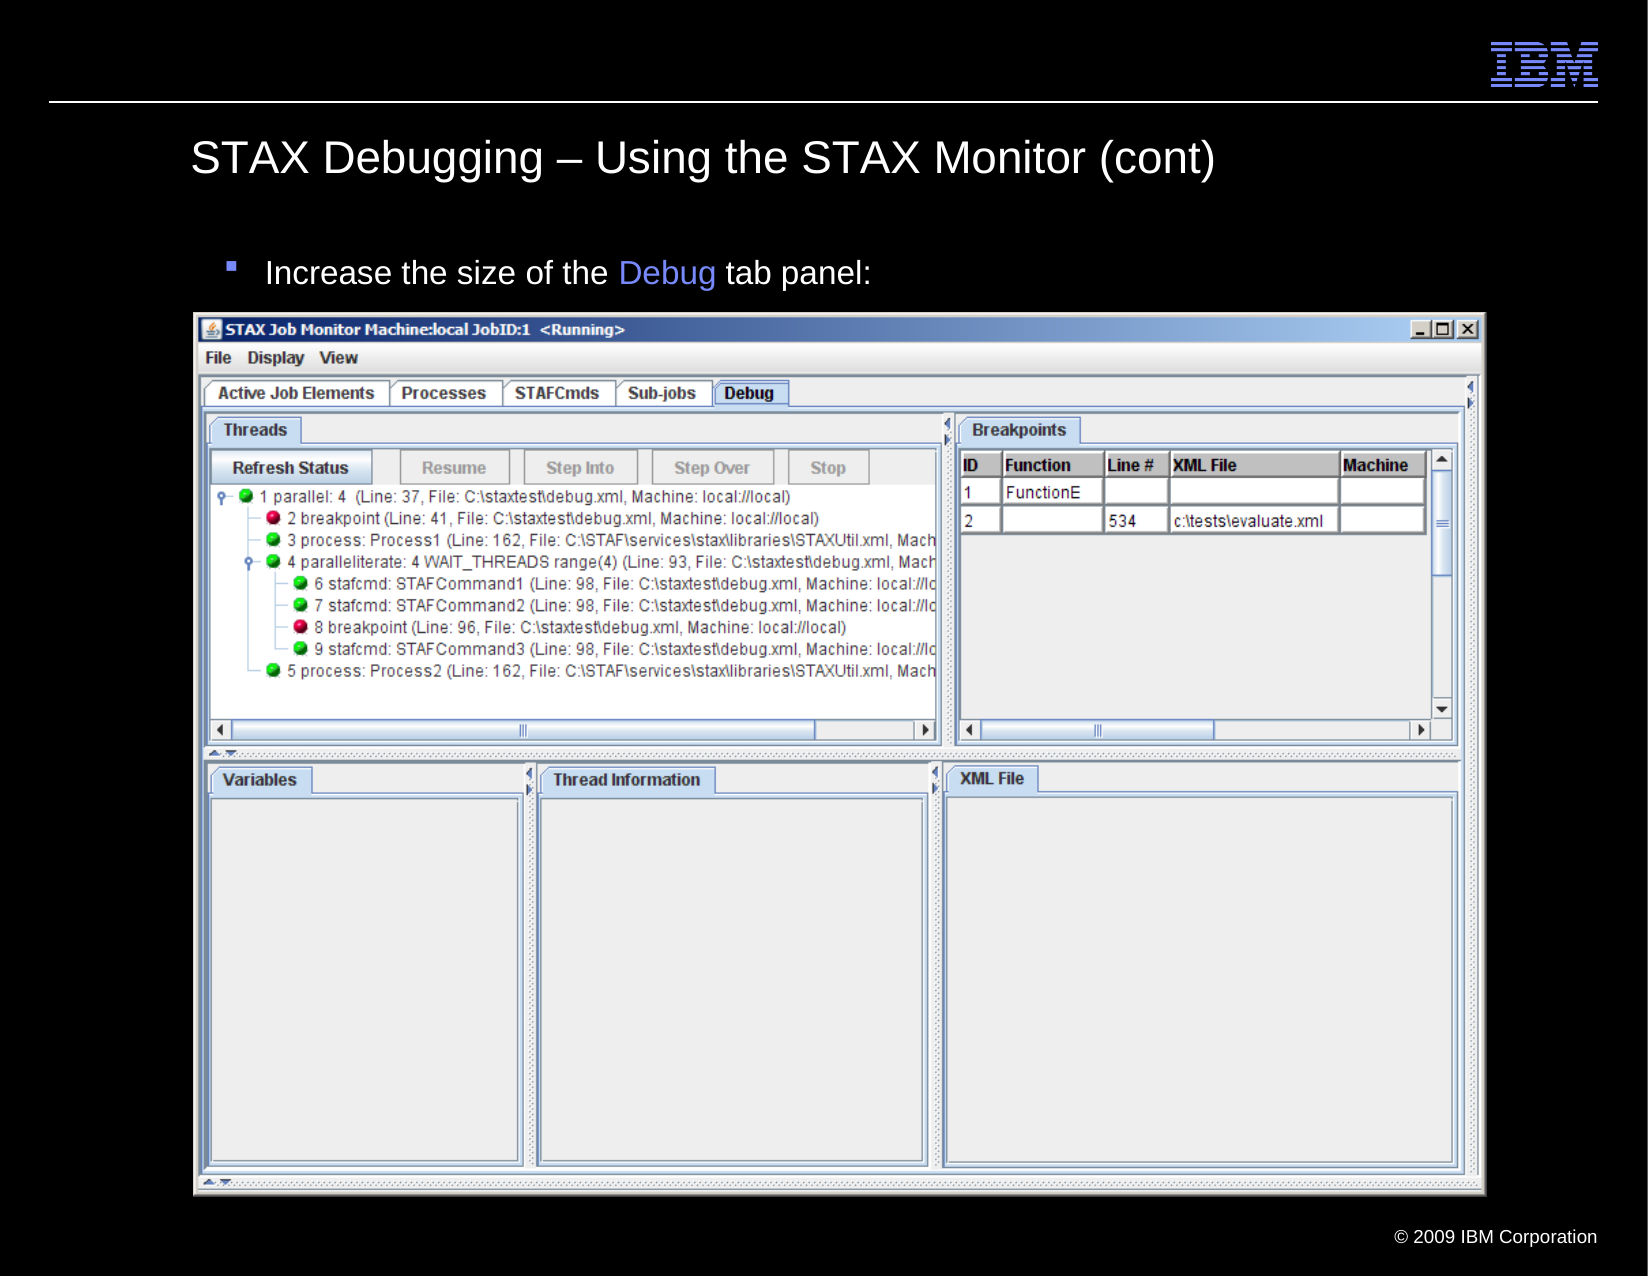

STAX Debugging – Using the STAX Monitor (cont)
# Increase the size of the Debug tab panel: